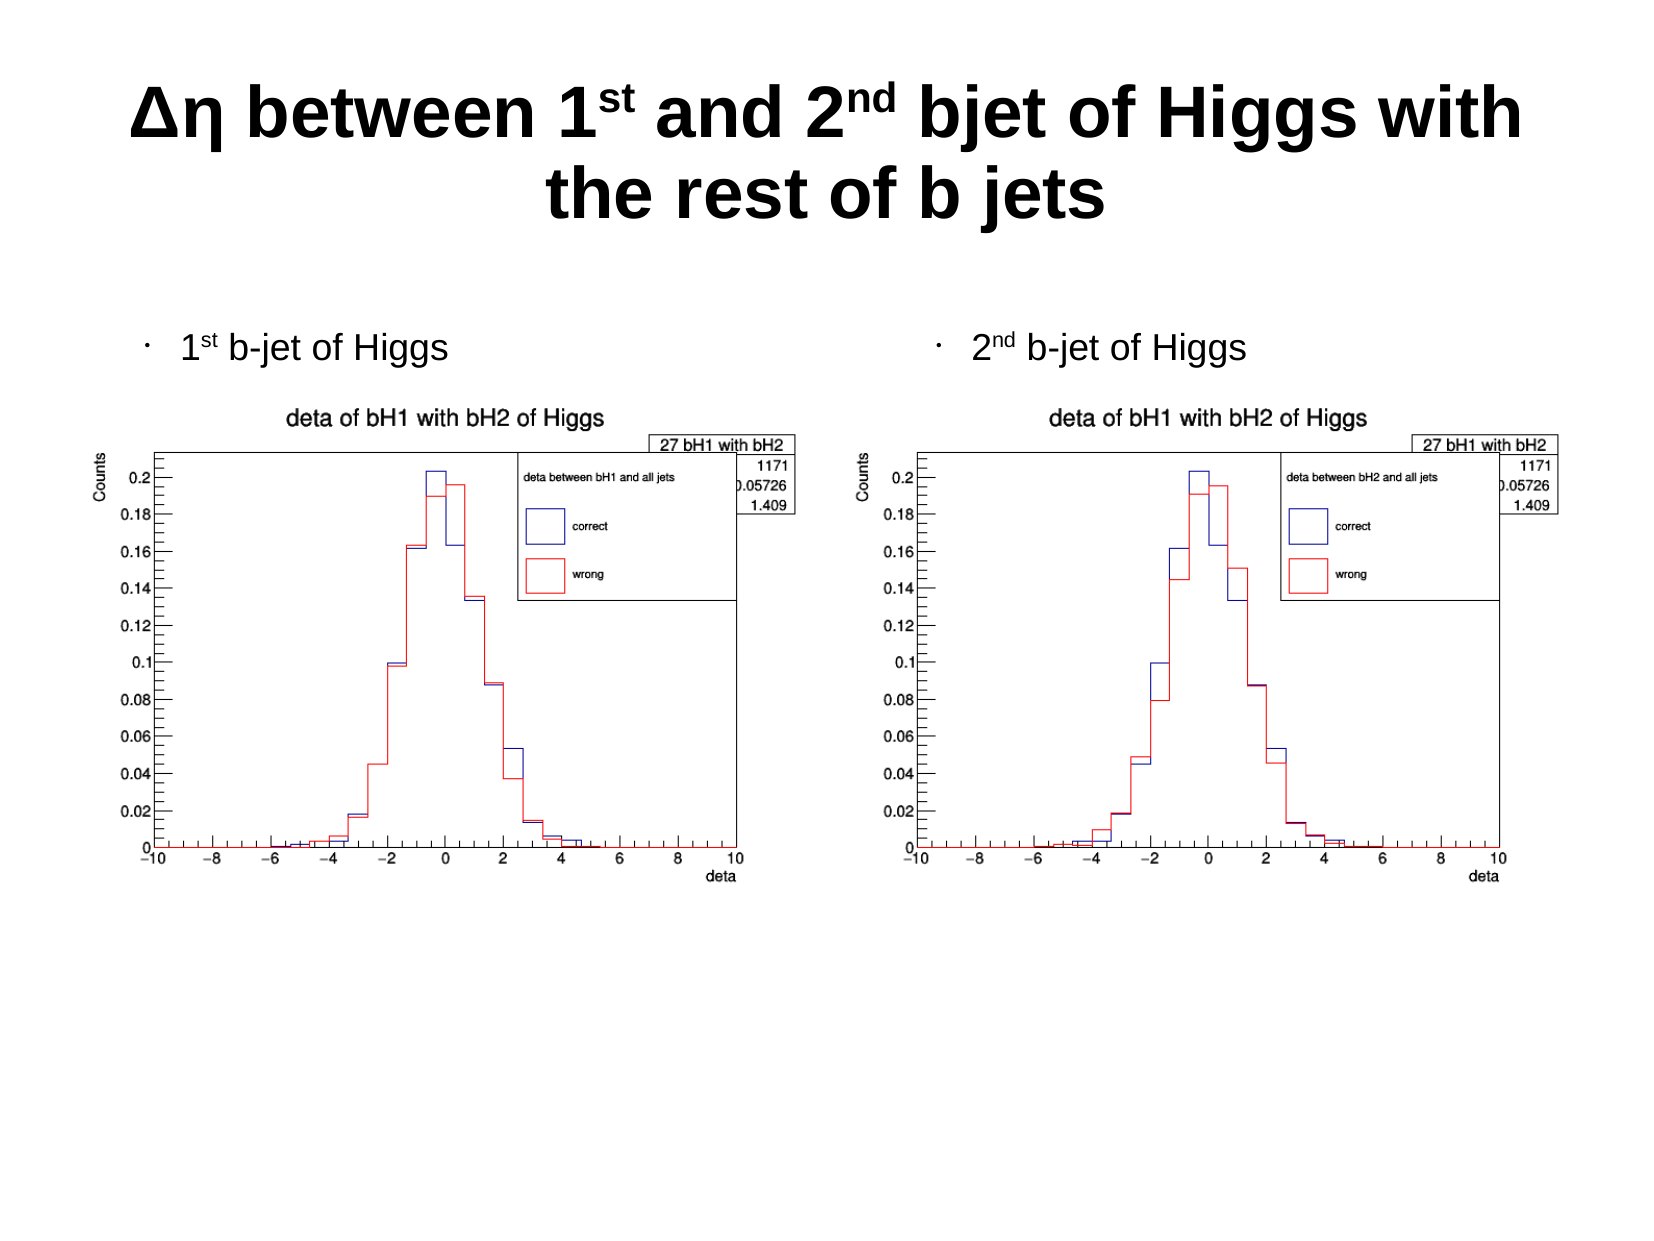

# Δη between 1st and 2nd bjet of Higgs with the rest of b jets
1st b-jet of Higgs
2nd b-jet of Higgs